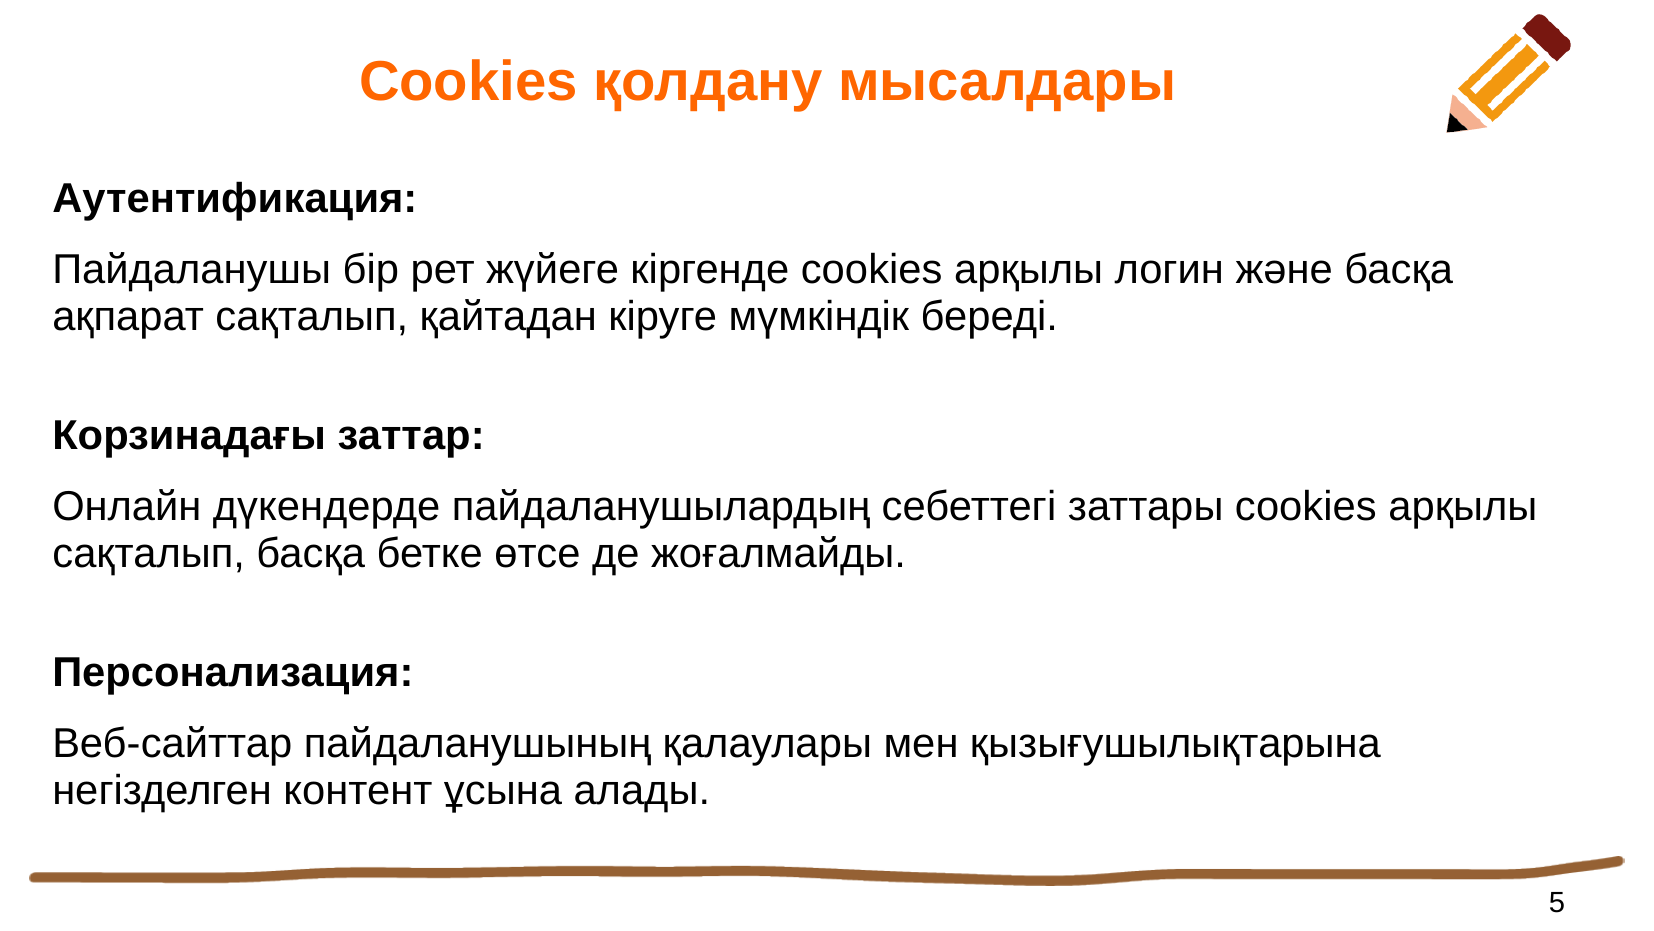

# Cookies қолдану мысалдары
Аутентификация:
Пайдаланушы бір рет жүйеге кіргенде cookies арқылы логин және басқа ақпарат сақталып, қайтадан кіруге мүмкіндік береді.
Корзинадағы заттар:
Онлайн дүкендерде пайдаланушылардың себеттегі заттары cookies арқылы сақталып, басқа бетке өтсе де жоғалмайды.
Персонализация:
Веб-сайттар пайдаланушының қалаулары мен қызығушылықтарына негізделген контент ұсына алады.
5